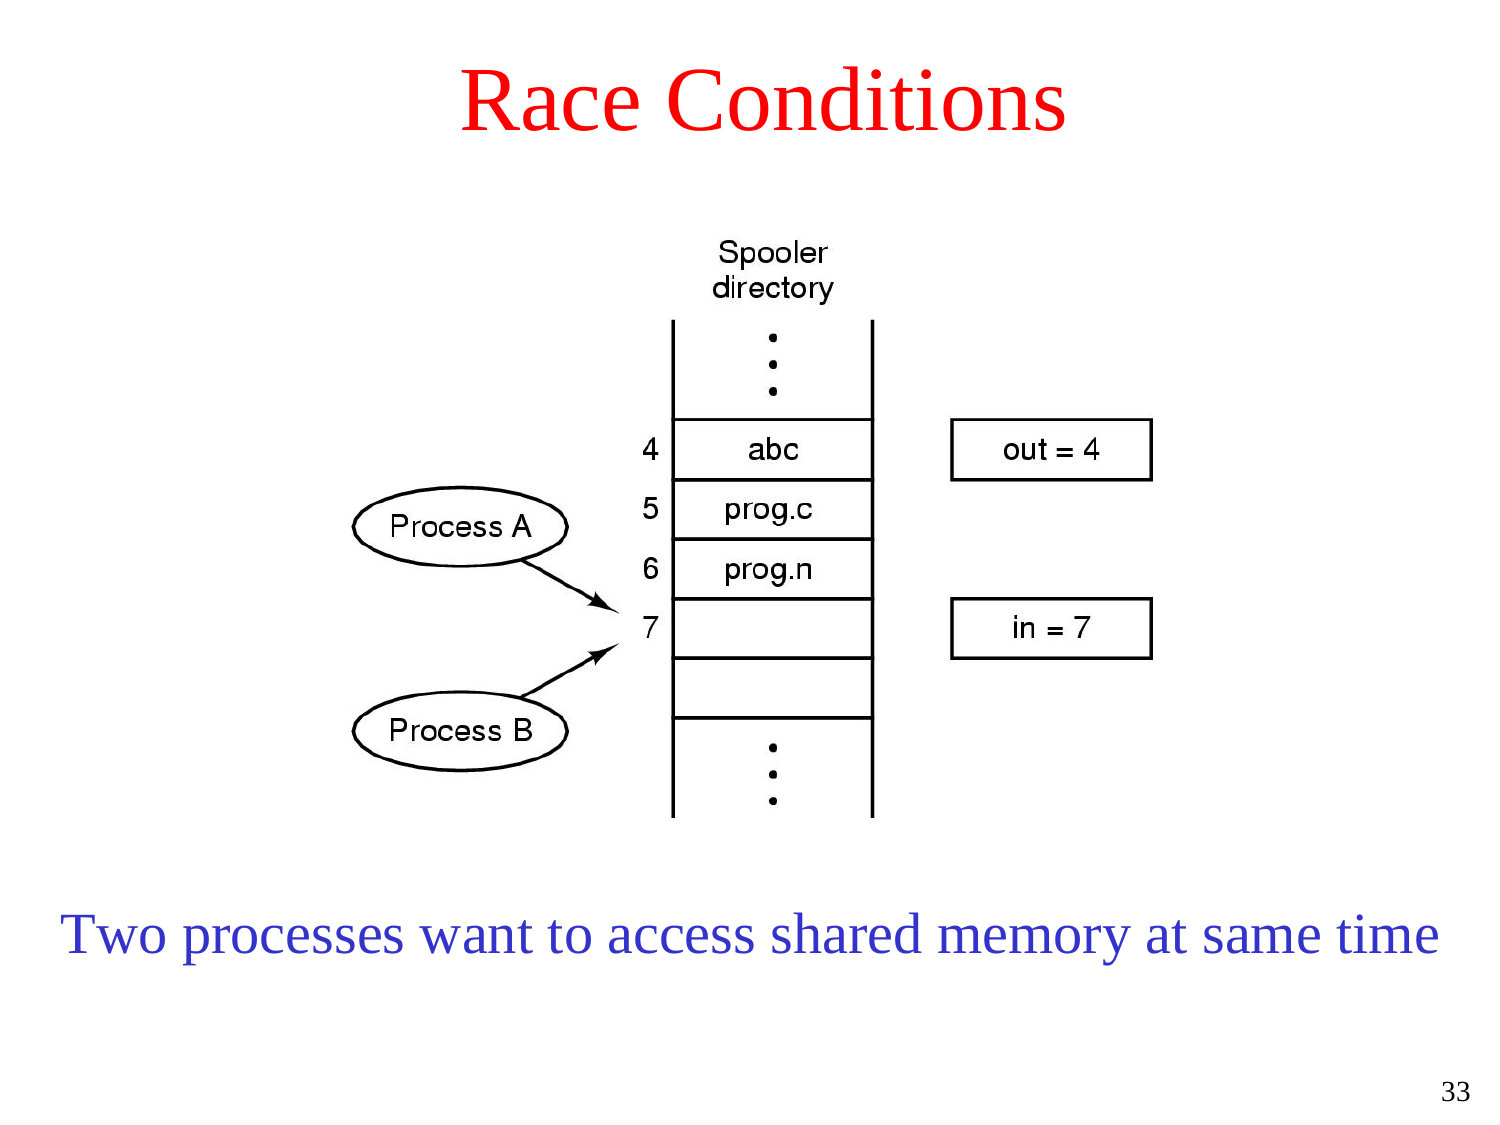

Race Conditions
Two processes want to access shared memory at same time